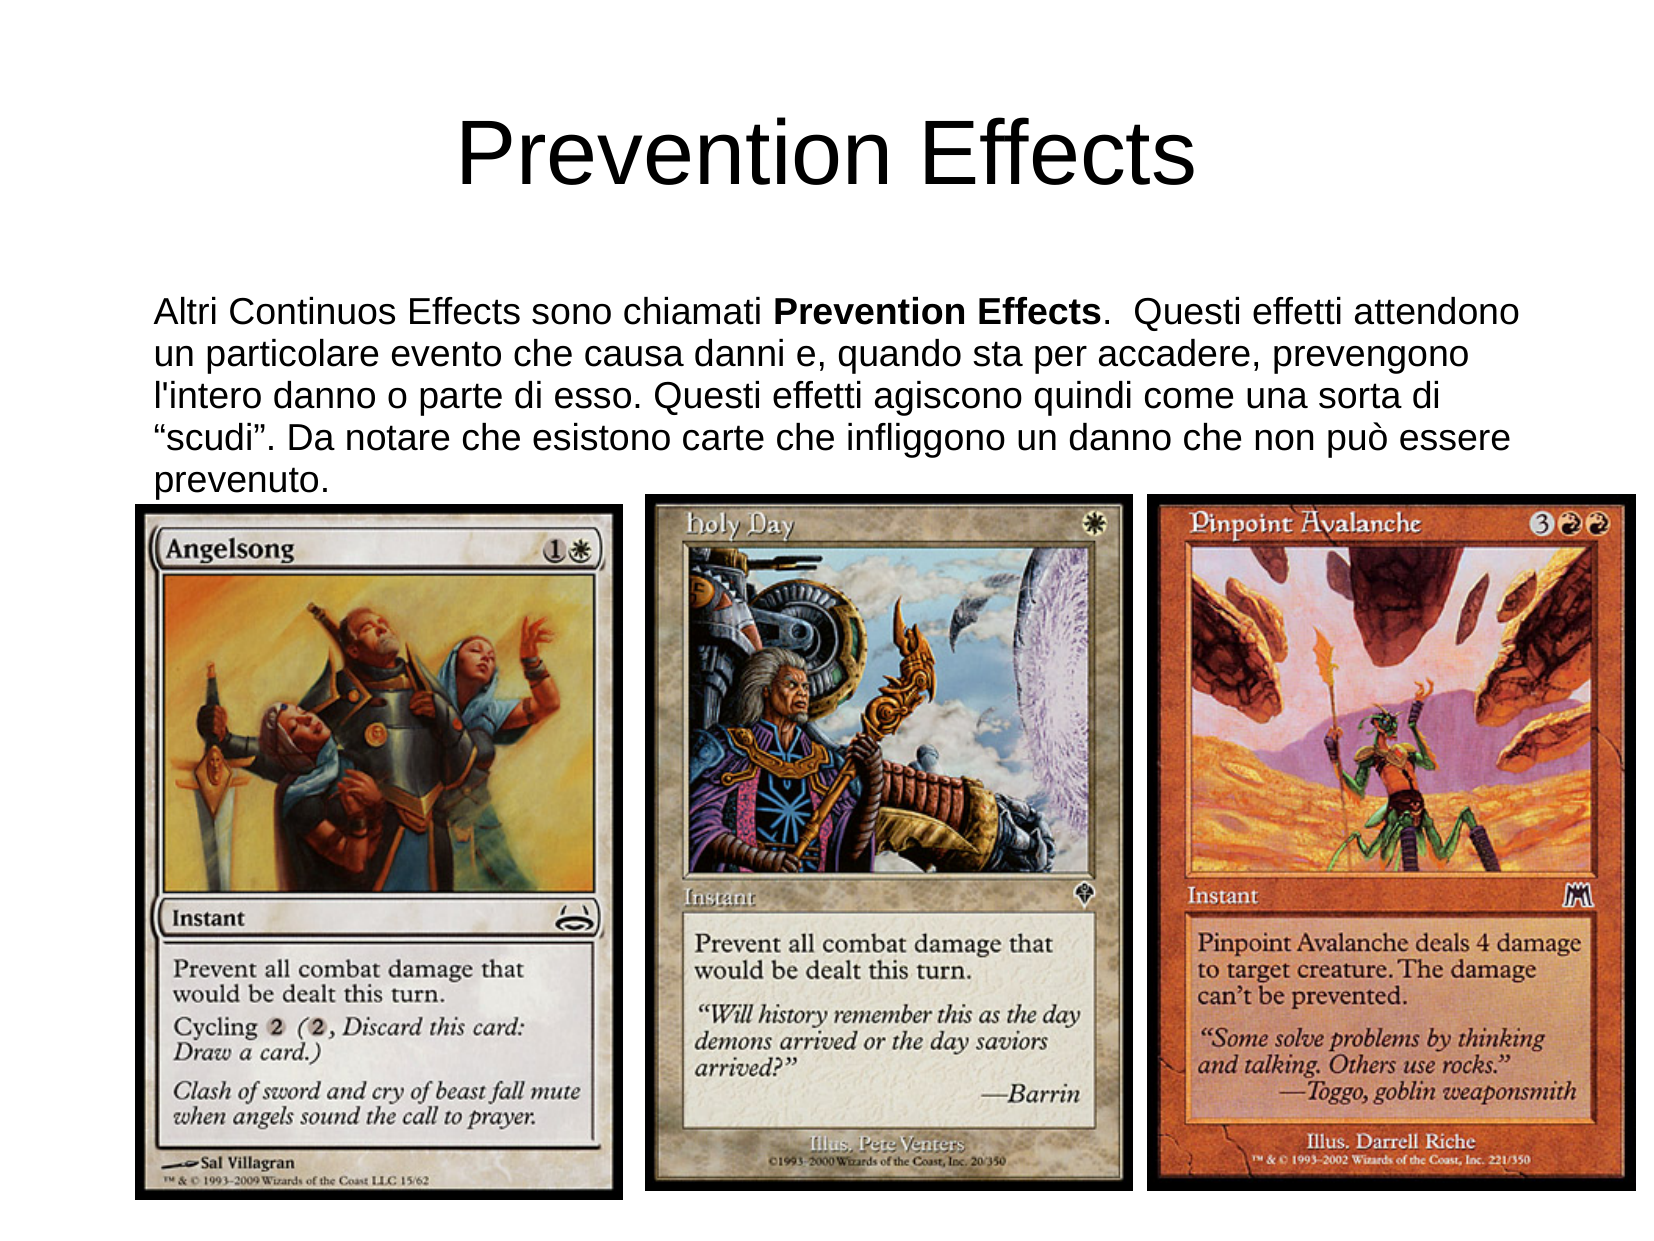

# Prevention Effects
Altri Continuos Effects sono chiamati Prevention Effects. Questi effetti attendono un particolare evento che causa danni e, quando sta per accadere, prevengono l'intero danno o parte di esso. Questi effetti agiscono quindi come una sorta di “scudi”. Da notare che esistono carte che infliggono un danno che non può essere prevenuto.